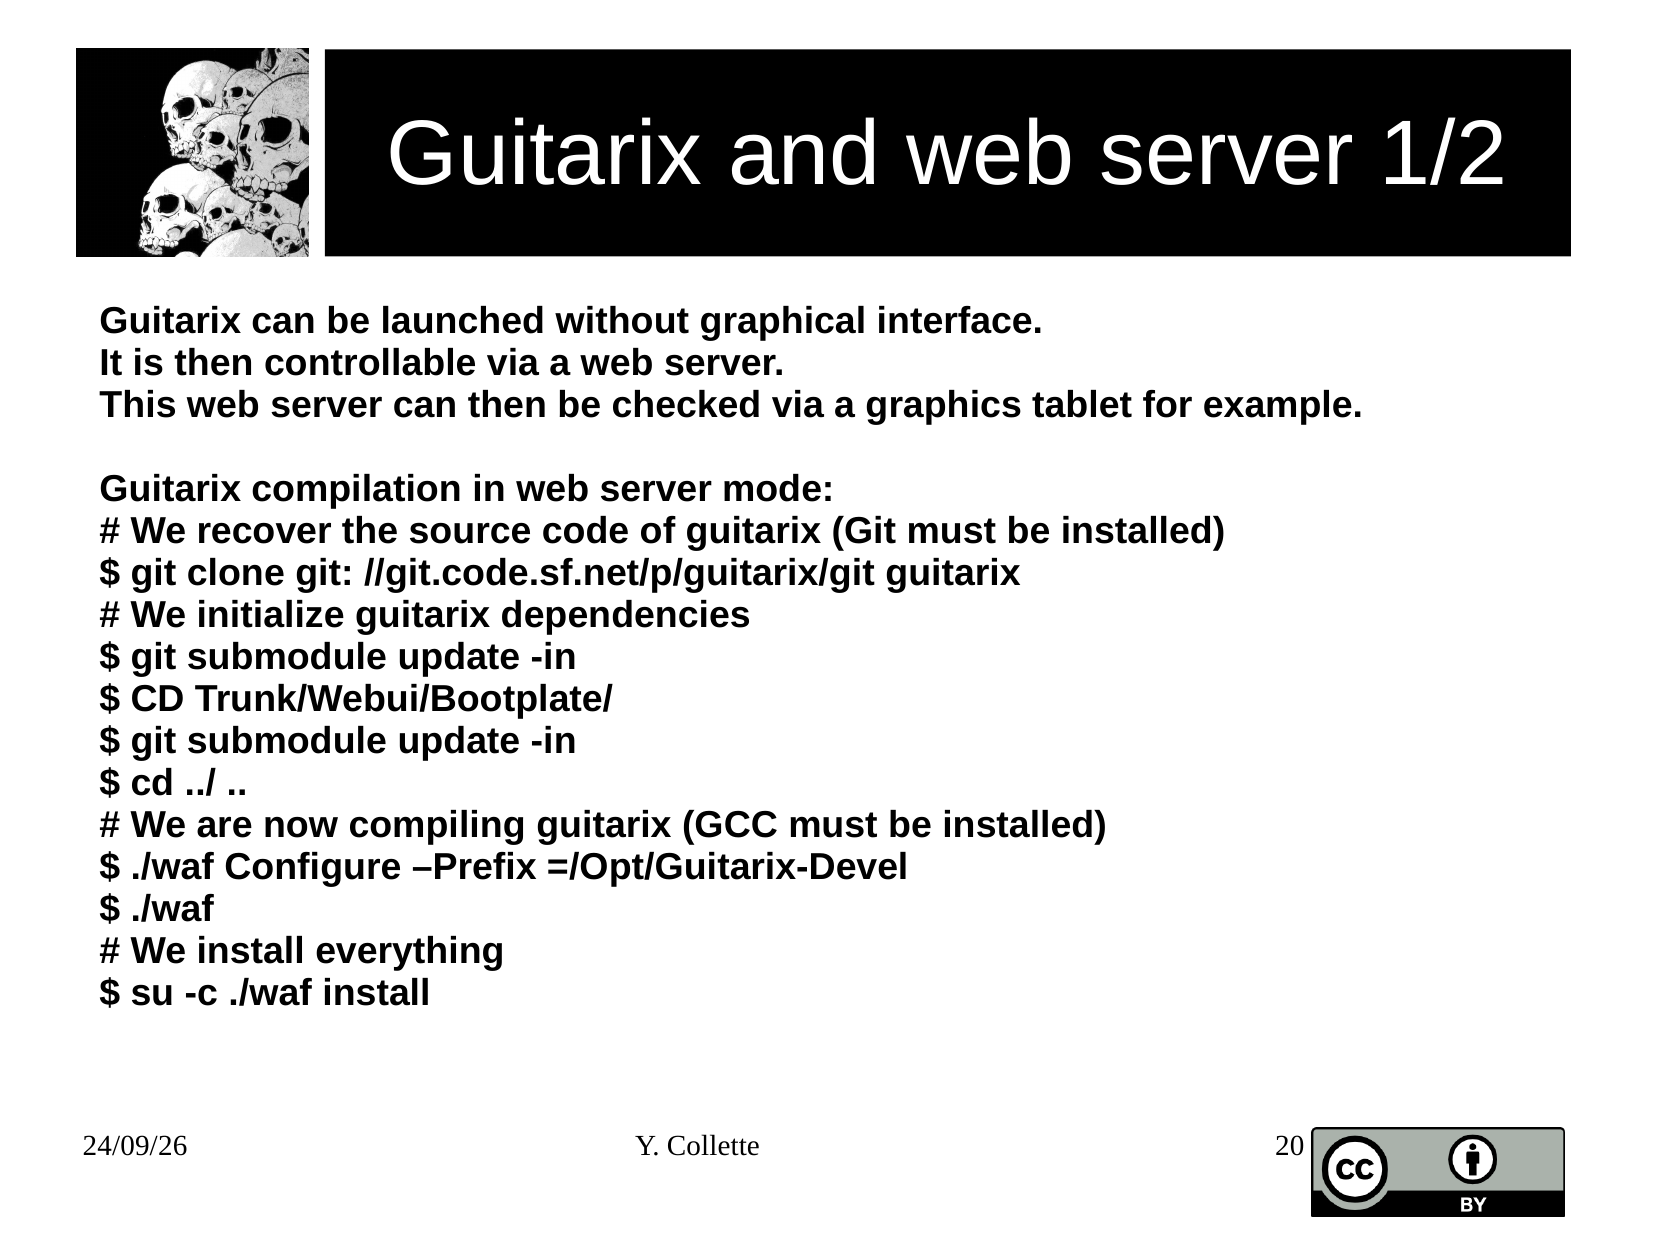

# Guitarix and web server 1/2
Guitarix can be launched without graphical interface.
It is then controllable via a web server.
This web server can then be checked via a graphics tablet for example.
Guitarix compilation in web server mode:
# We recover the source code of guitarix (Git must be installed)
$ git clone git: //git.code.sf.net/p/guitarix/git guitarix
# We initialize guitarix dependencies
$ git submodule update -in
$ CD Trunk/Webui/Bootplate/
$ git submodule update -in
$ cd ../ ..
# We are now compiling guitarix (GCC must be installed)
$ ./waf Configure –Prefix =/Opt/Guitarix-Devel
$ ./waf
# We install everything
$ su -c ./waf install
Y. Collette
20